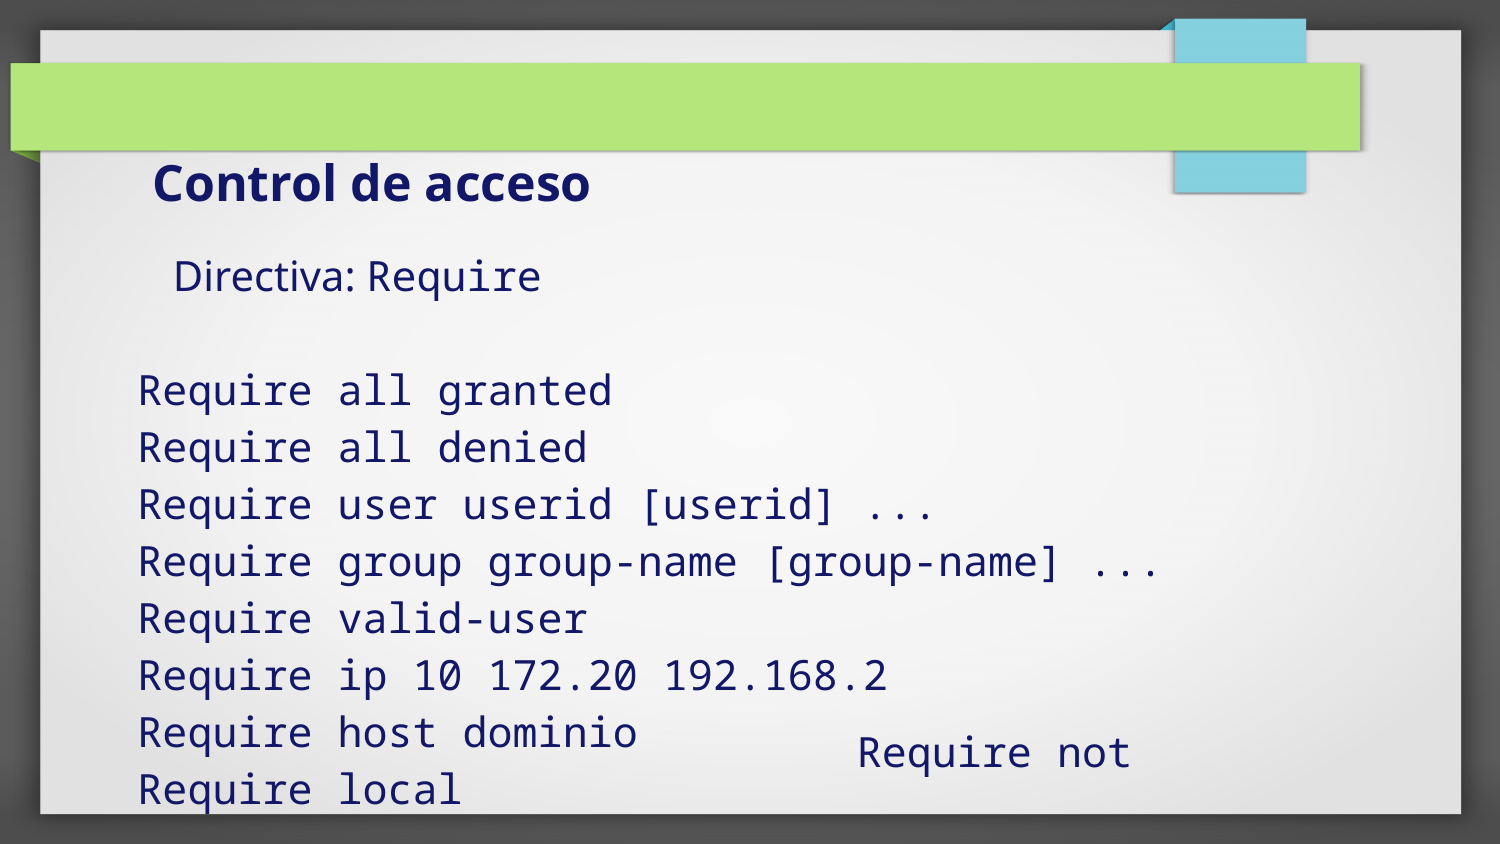

# Control de acceso
Directiva: Require
Require all granted
Require all denied
Require user userid [userid] ...
Require group group-name [group-name] ...
Require valid-user
Require ip 10 172.20 192.168.2
Require host dominio
Require local
 Require not